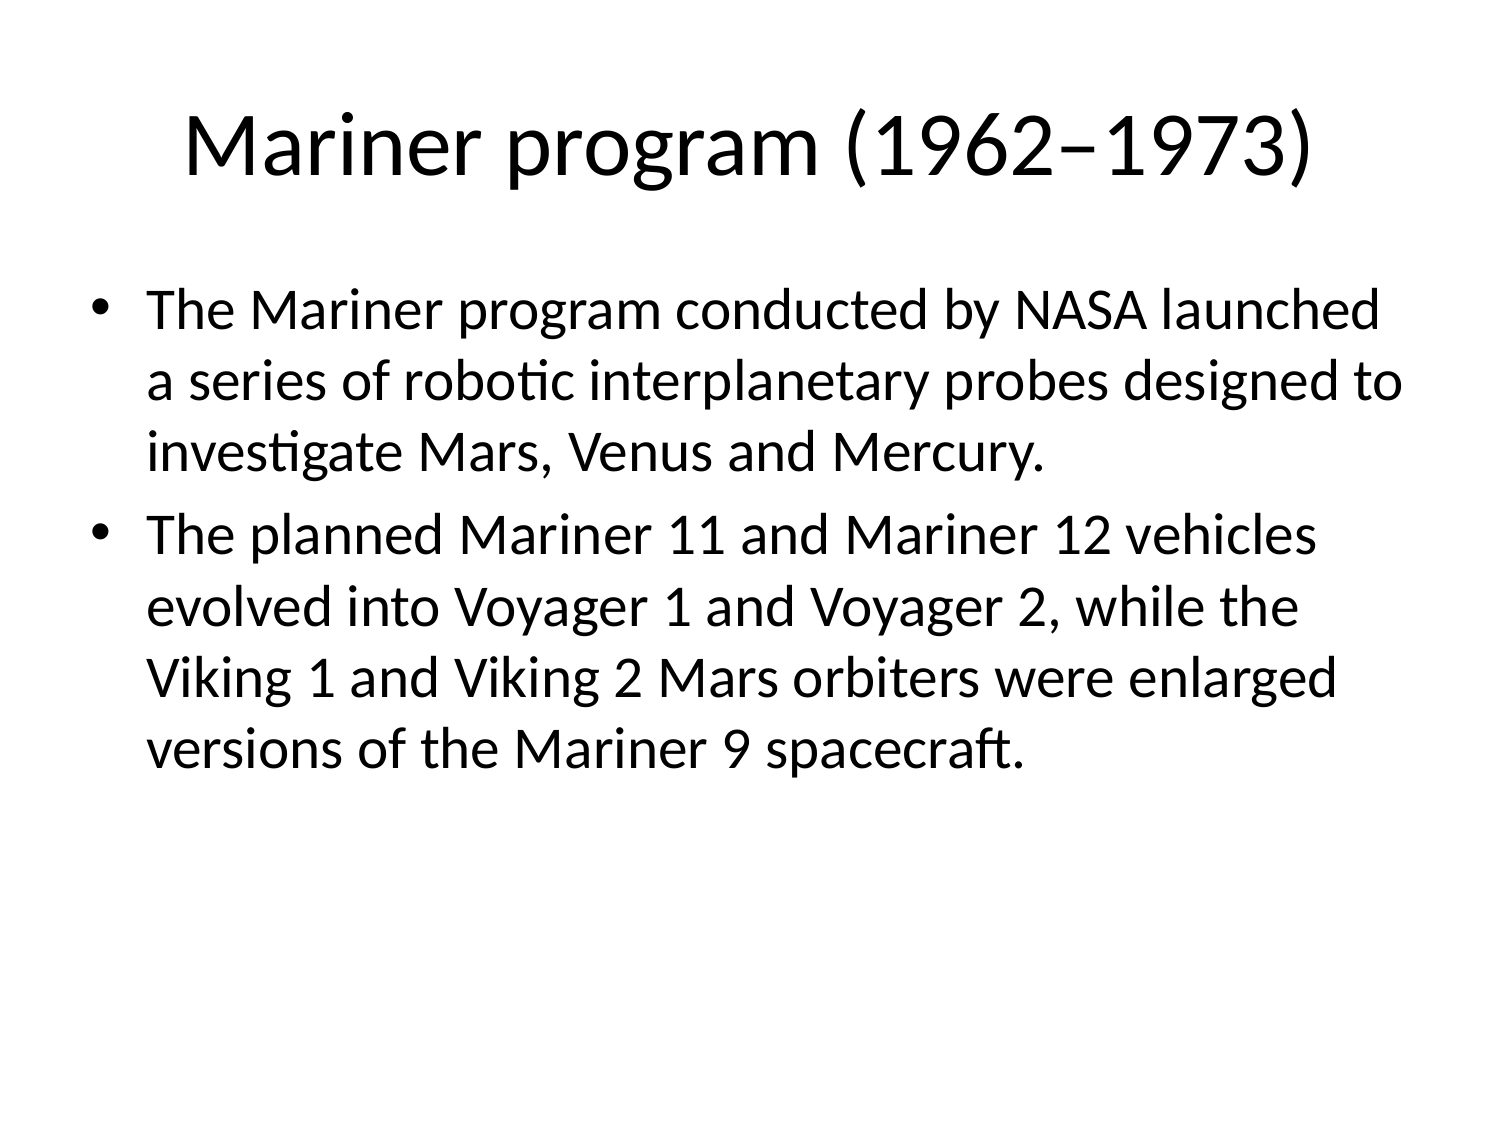

# Mariner program (1962–1973)
The Mariner program conducted by NASA launched a series of robotic interplanetary probes designed to investigate Mars, Venus and Mercury.
The planned Mariner 11 and Mariner 12 vehicles evolved into Voyager 1 and Voyager 2, while the Viking 1 and Viking 2 Mars orbiters were enlarged versions of the Mariner 9 spacecraft.